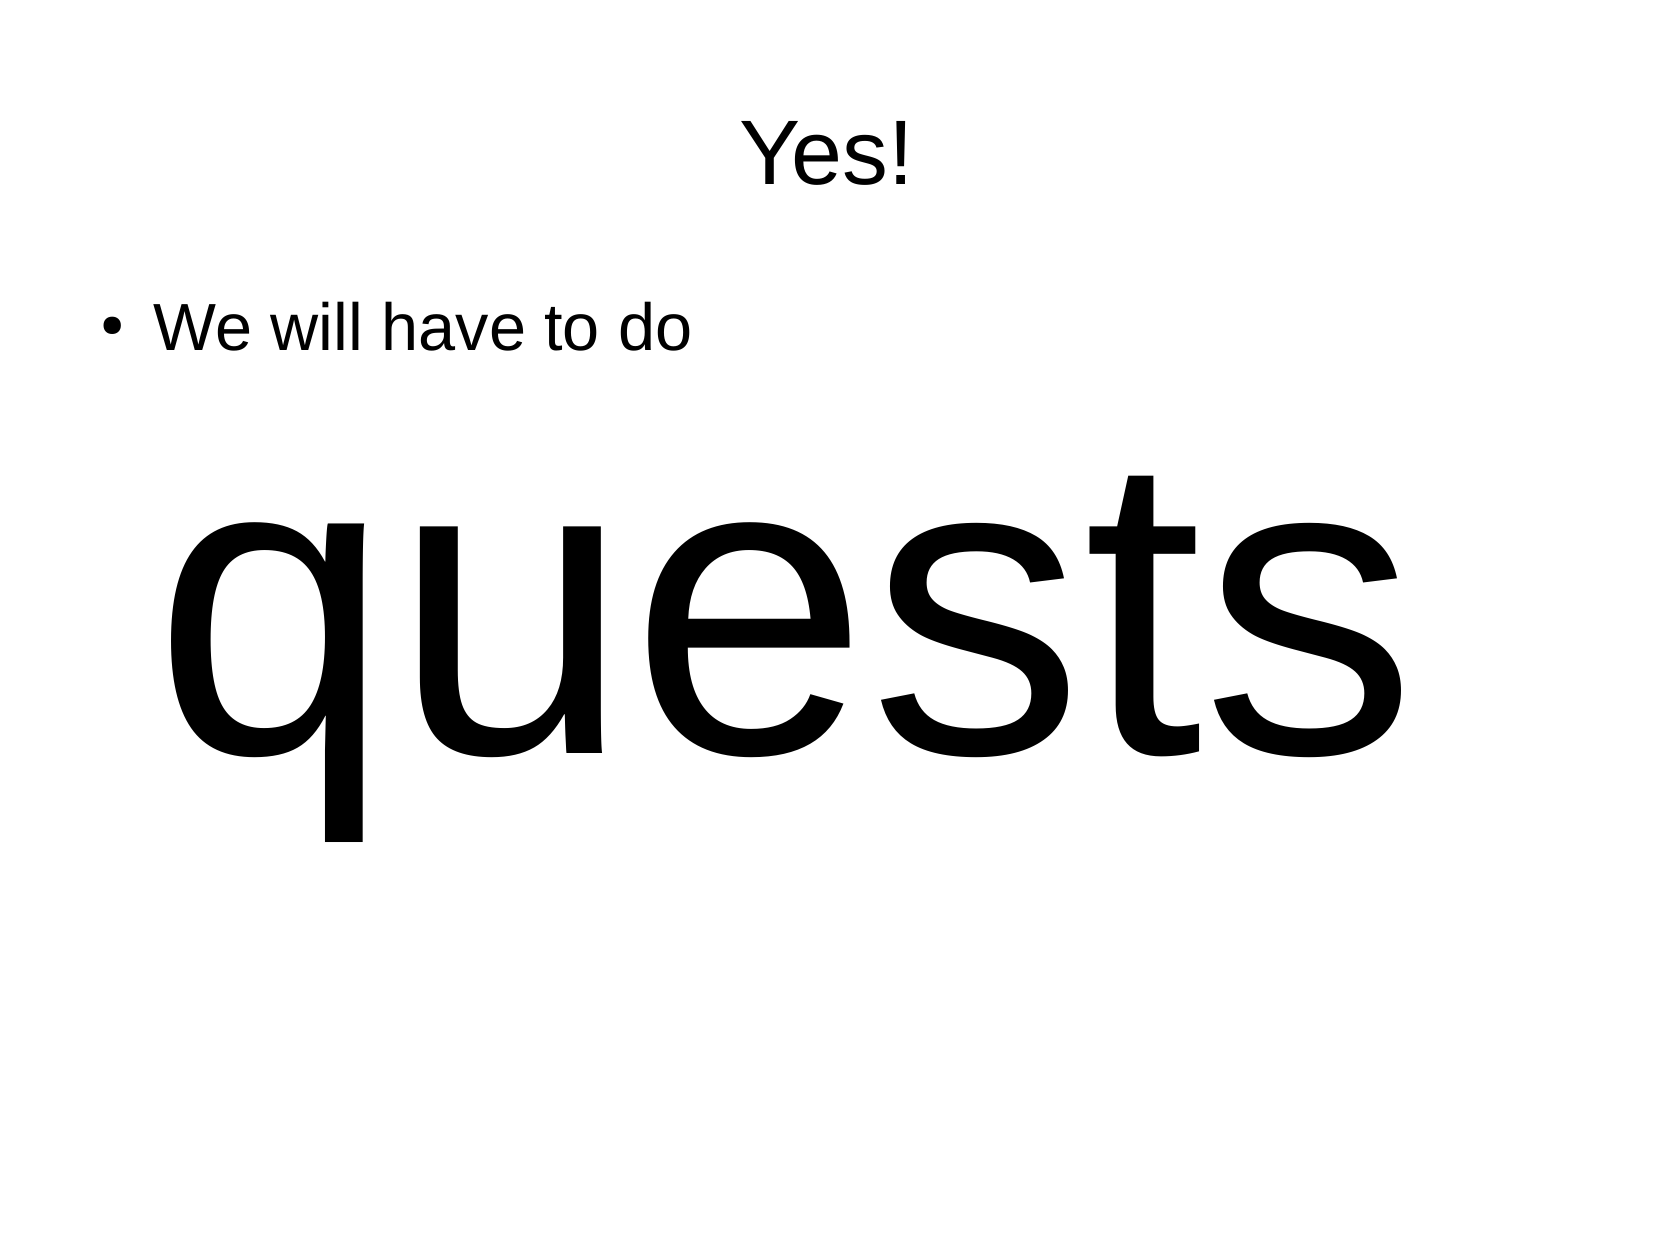

# Yes!
We will have to do quests